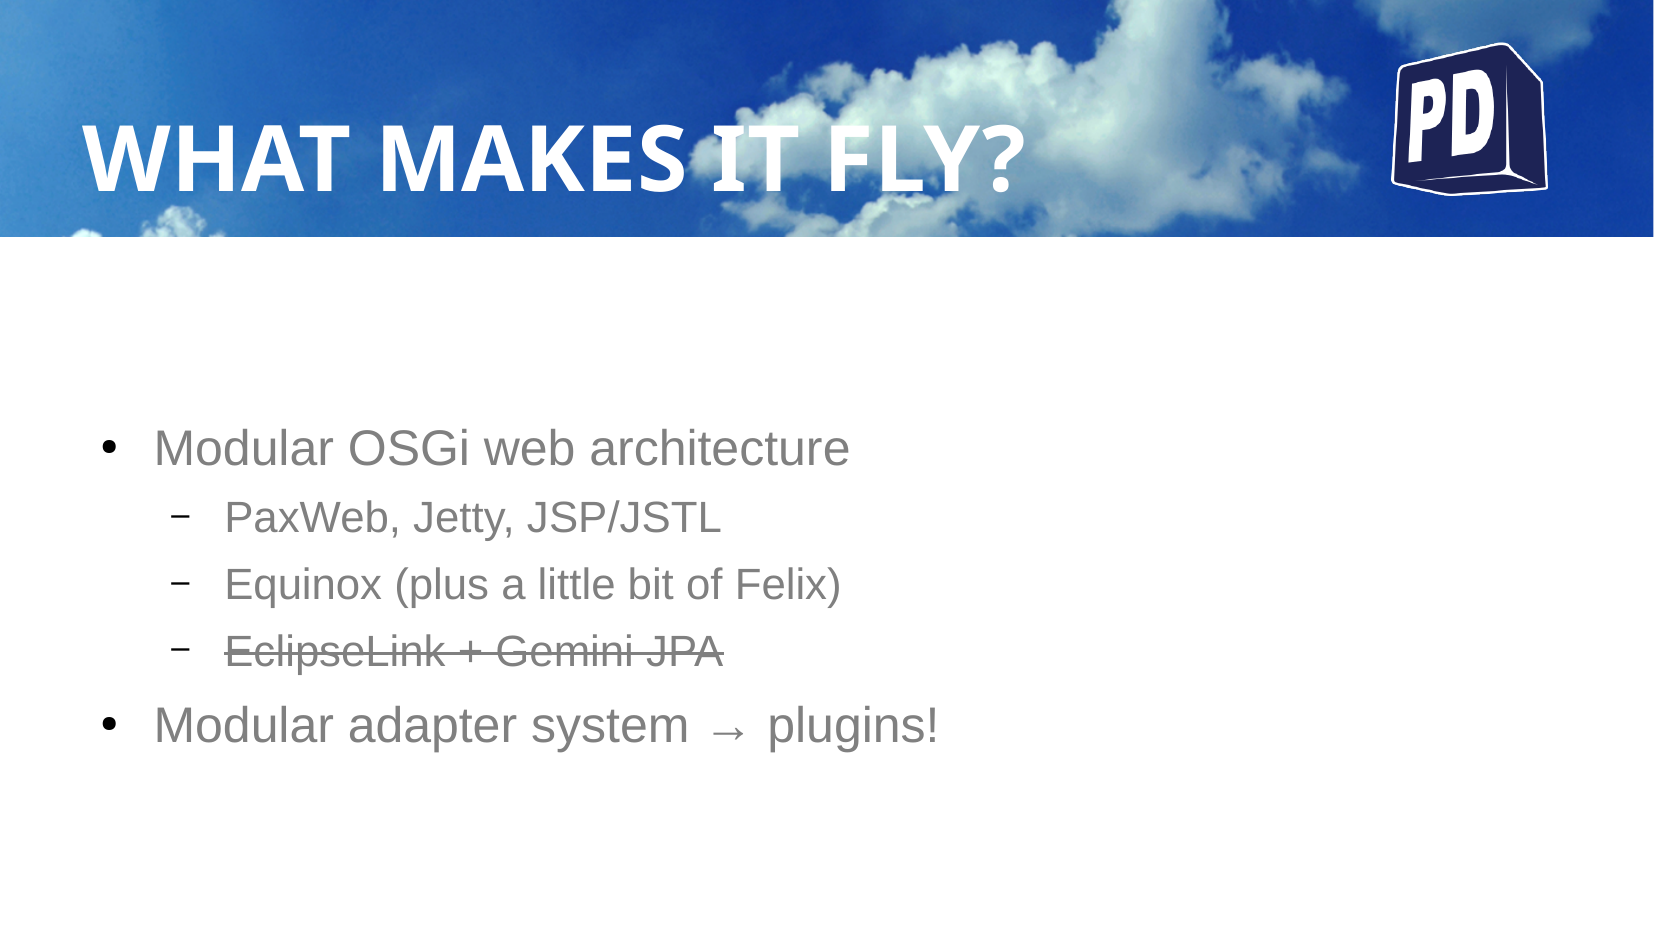

# WHAT MAKES IT FLY?
Modular OSGi web architecture
PaxWeb, Jetty, JSP/JSTL
Equinox (plus a little bit of Felix)
EclipseLink + Gemini JPA
Modular adapter system → plugins!